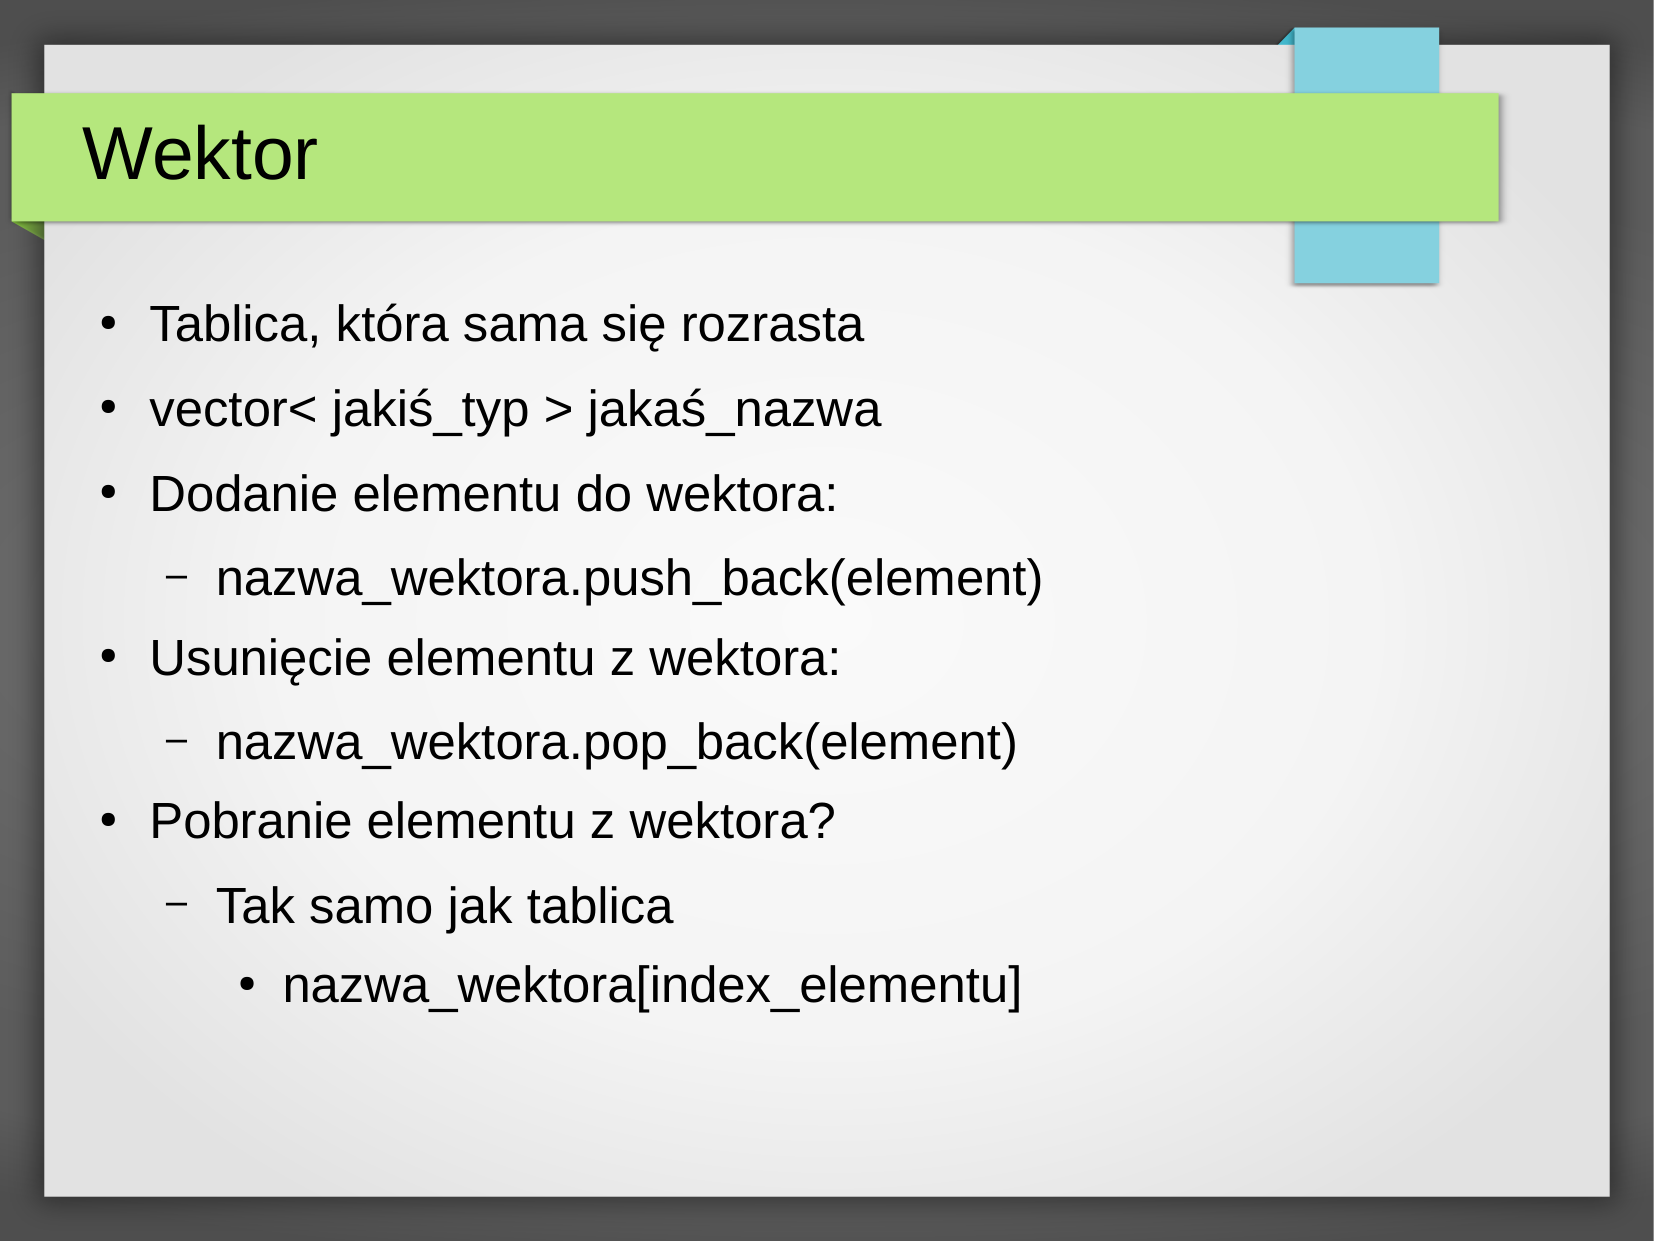

# Wektor
Tablica, która sama się rozrasta
vector< jakiś_typ > jakaś_nazwa
Dodanie elementu do wektora:
nazwa_wektora.push_back(element)
Usunięcie elementu z wektora:
nazwa_wektora.pop_back(element)
Pobranie elementu z wektora?
Tak samo jak tablica
nazwa_wektora[index_elementu]